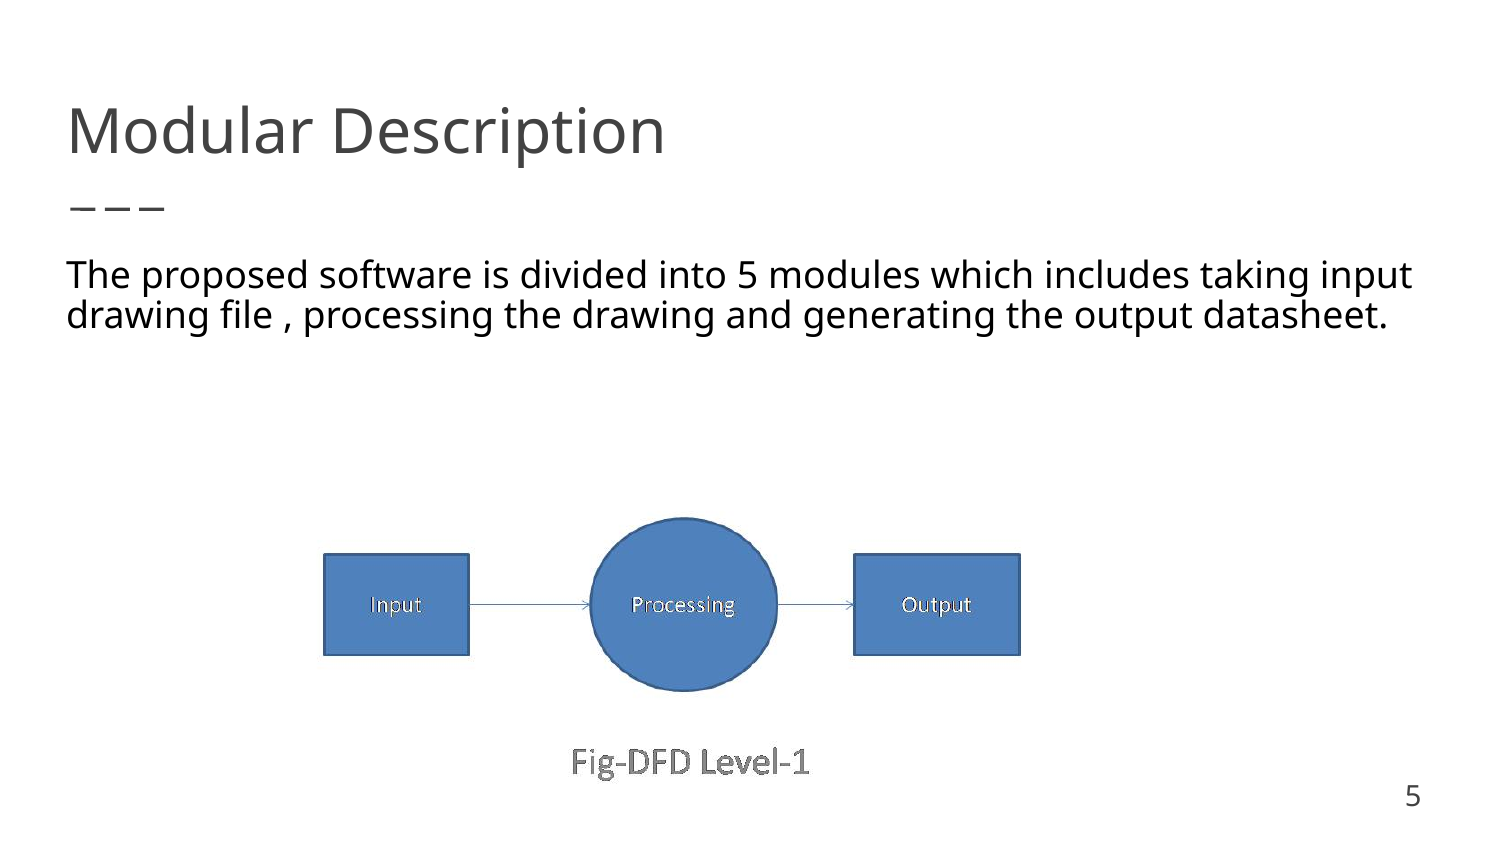

# Modular Description
The proposed software is divided into 5 modules which includes taking input drawing file , processing the drawing and generating the output datasheet.